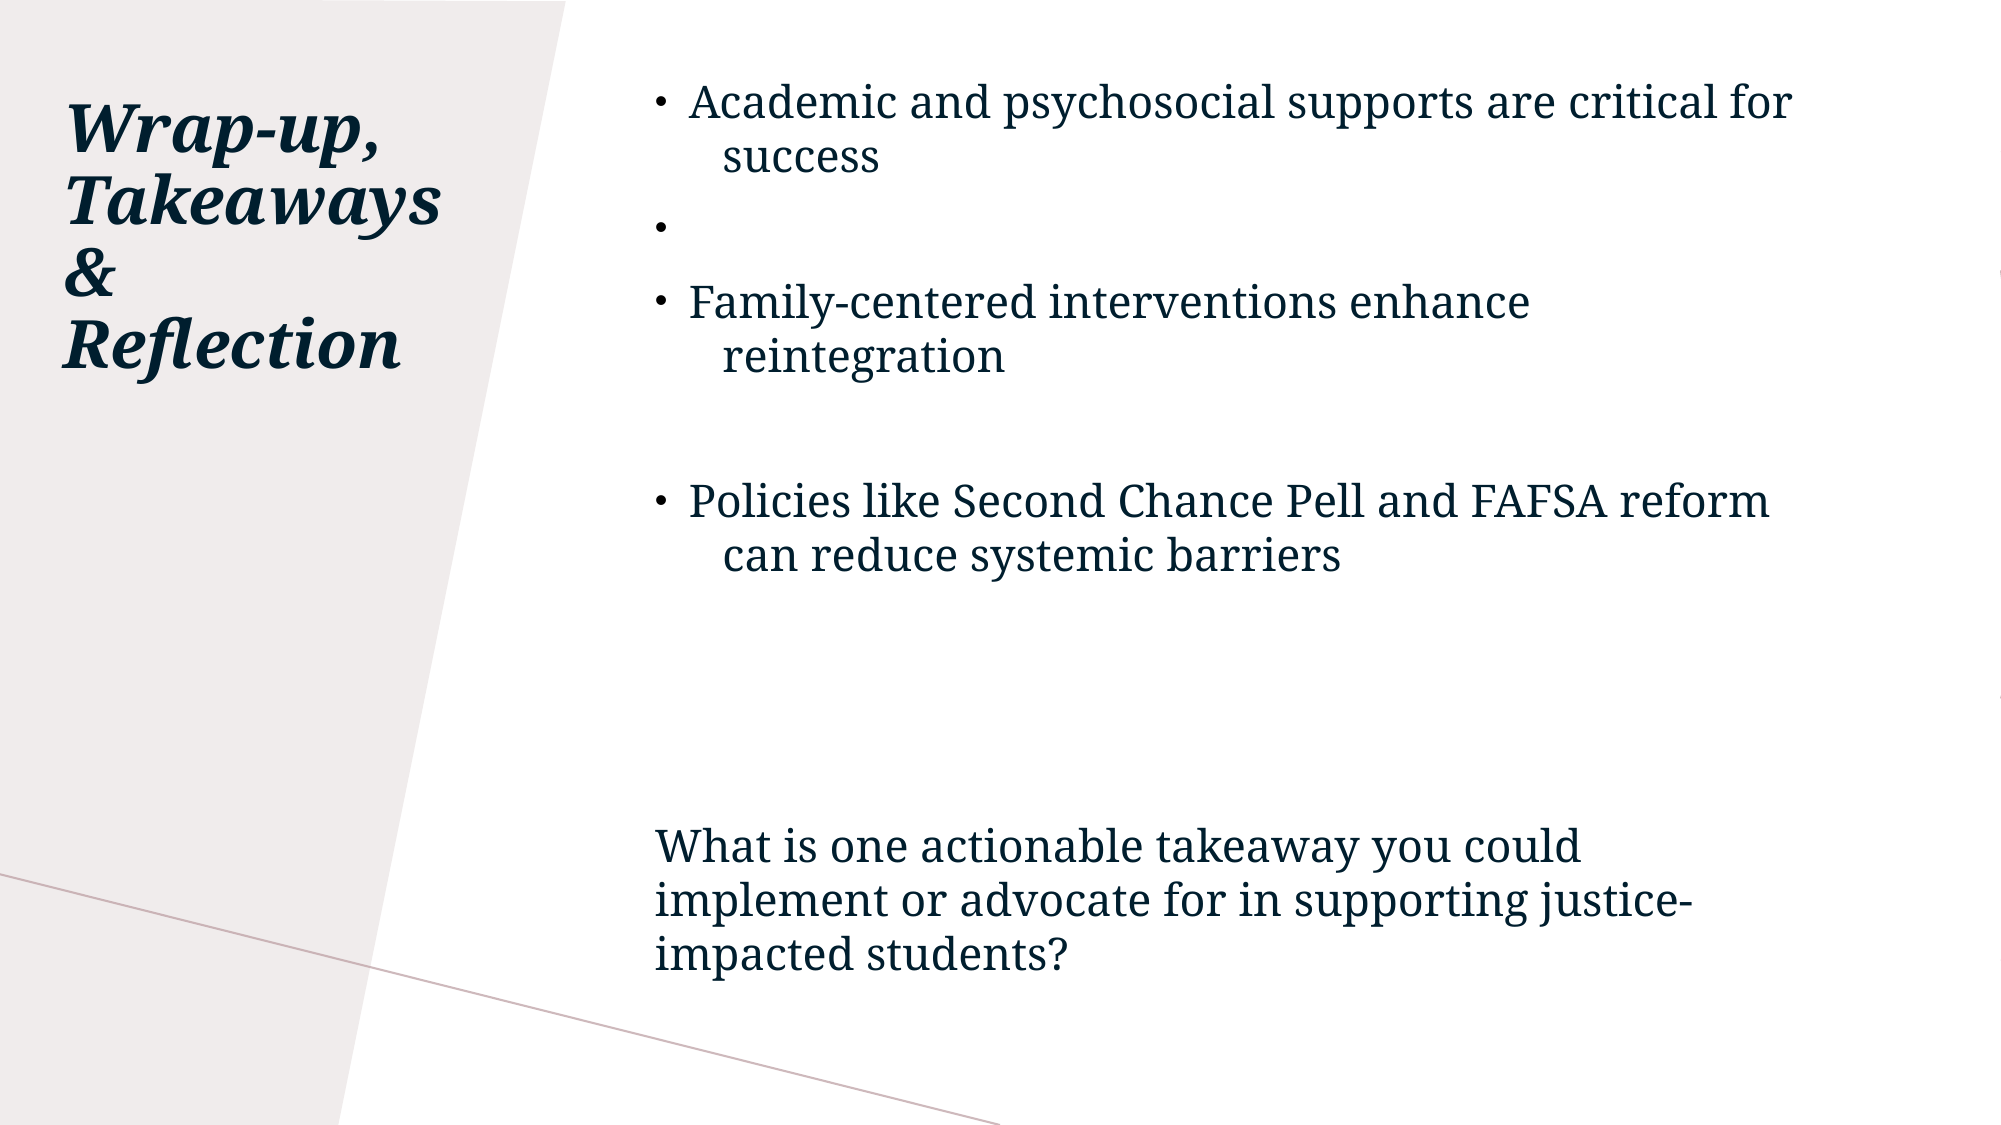

Academic and psychosocial supports are critical for success
Family-centered interventions enhance reintegration
Policies like Second Chance Pell and FAFSA reform can reduce systemic barriers
What is one actionable takeaway you could implement or advocate for in supporting justice-impacted students?
# Wrap-up, Takeaways & Reflection